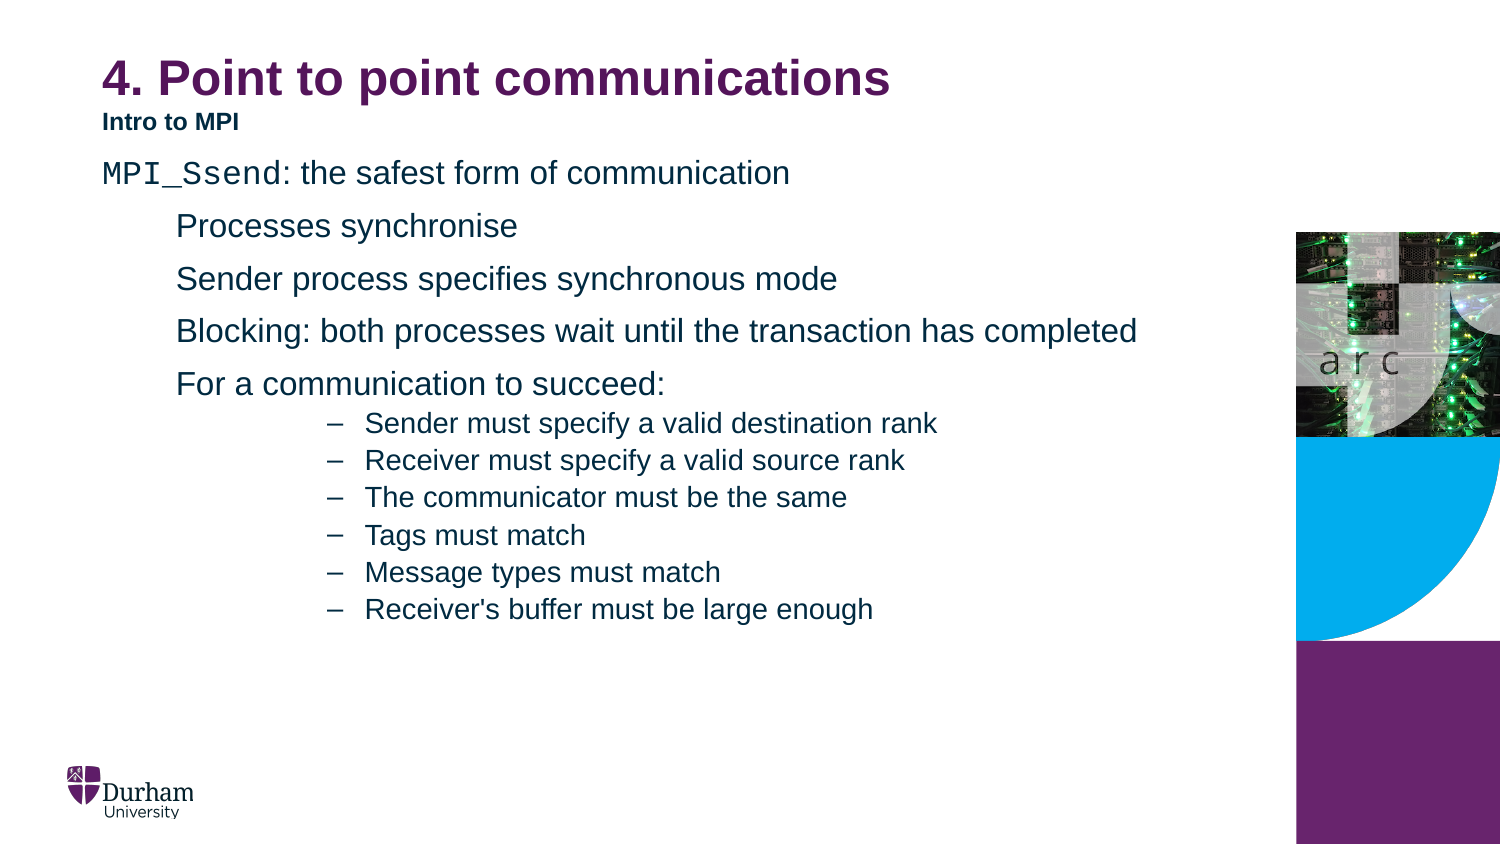

# 4. Point to point communications Intro to MPI
MPI_Ssend: the safest form of communication
	Processes synchronise
	Sender process specifies synchronous mode
	Blocking: both processes wait until the transaction has completed
	For a communication to succeed:
Sender must specify a valid destination rank
Receiver must specify a valid source rank
The communicator must be the same
Tags must match
Message types must match
Receiver's buffer must be large enough